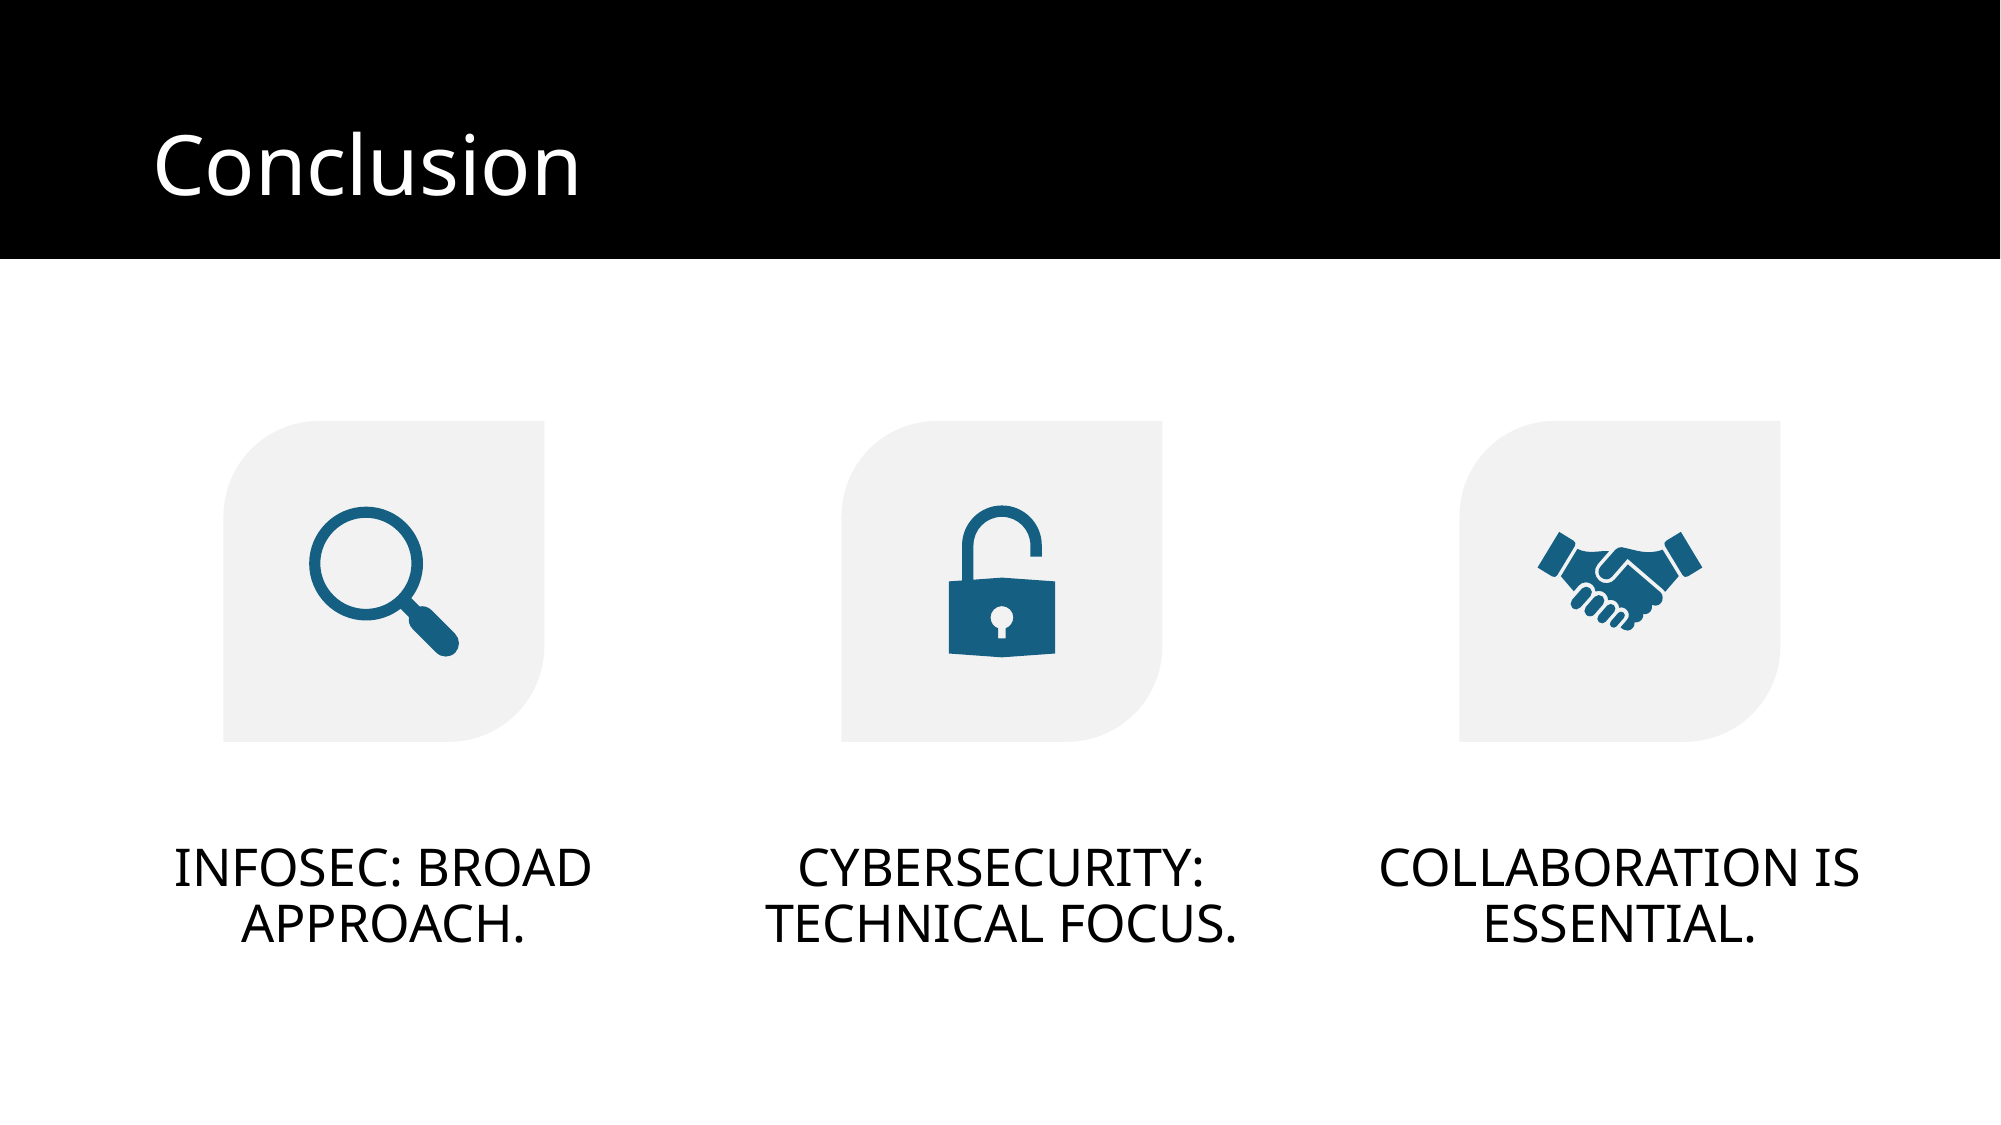

# Conclusion
InfoSec: Broad approach.
Cybersecurity: Technical focus.
Collaboration is essential.